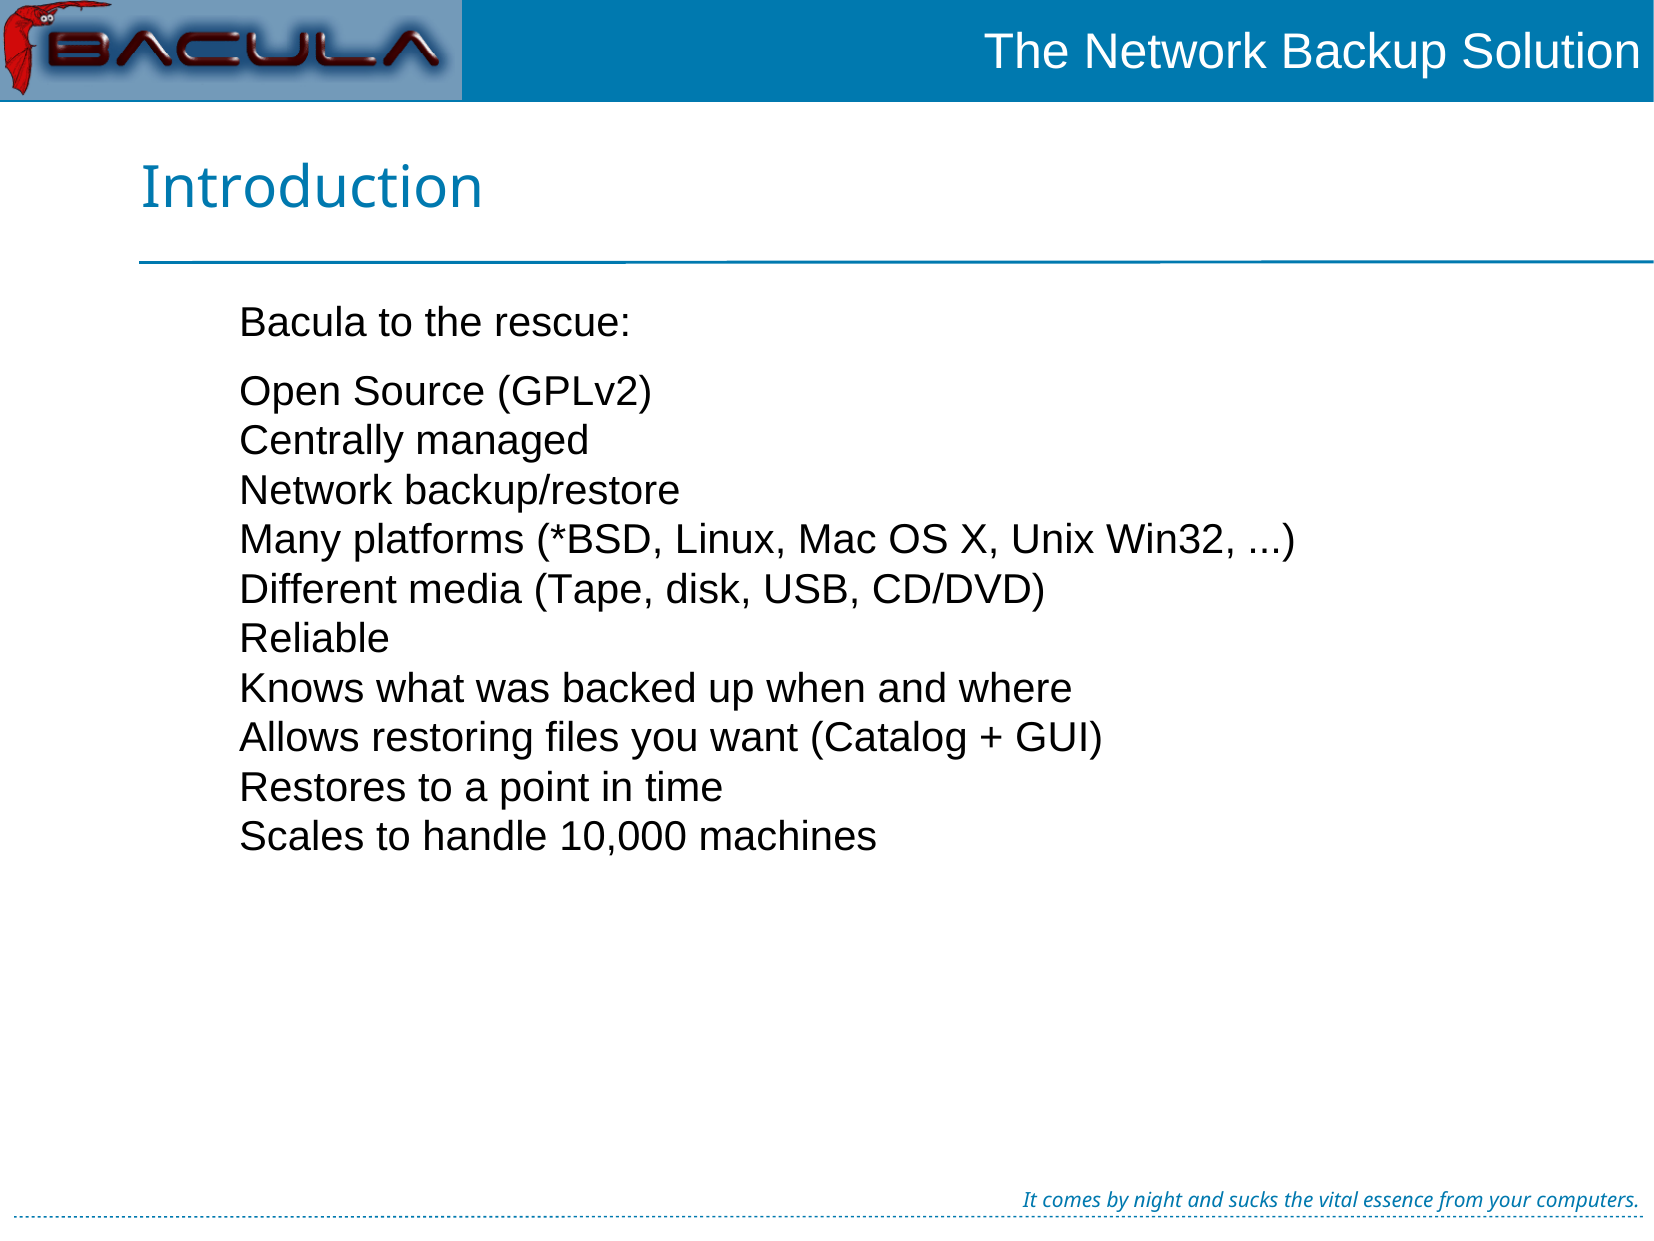

# Introduction
Bacula to the rescue:
Open Source (GPLv2)
Centrally managed
Network backup/restore
Many platforms (*BSD, Linux, Mac OS X, Unix Win32, ...)
Different media (Tape, disk, USB, CD/DVD)
Reliable
Knows what was backed up when and where
Allows restoring files you want (Catalog + GUI)
Restores to a point in time
Scales to handle 10,000 machines